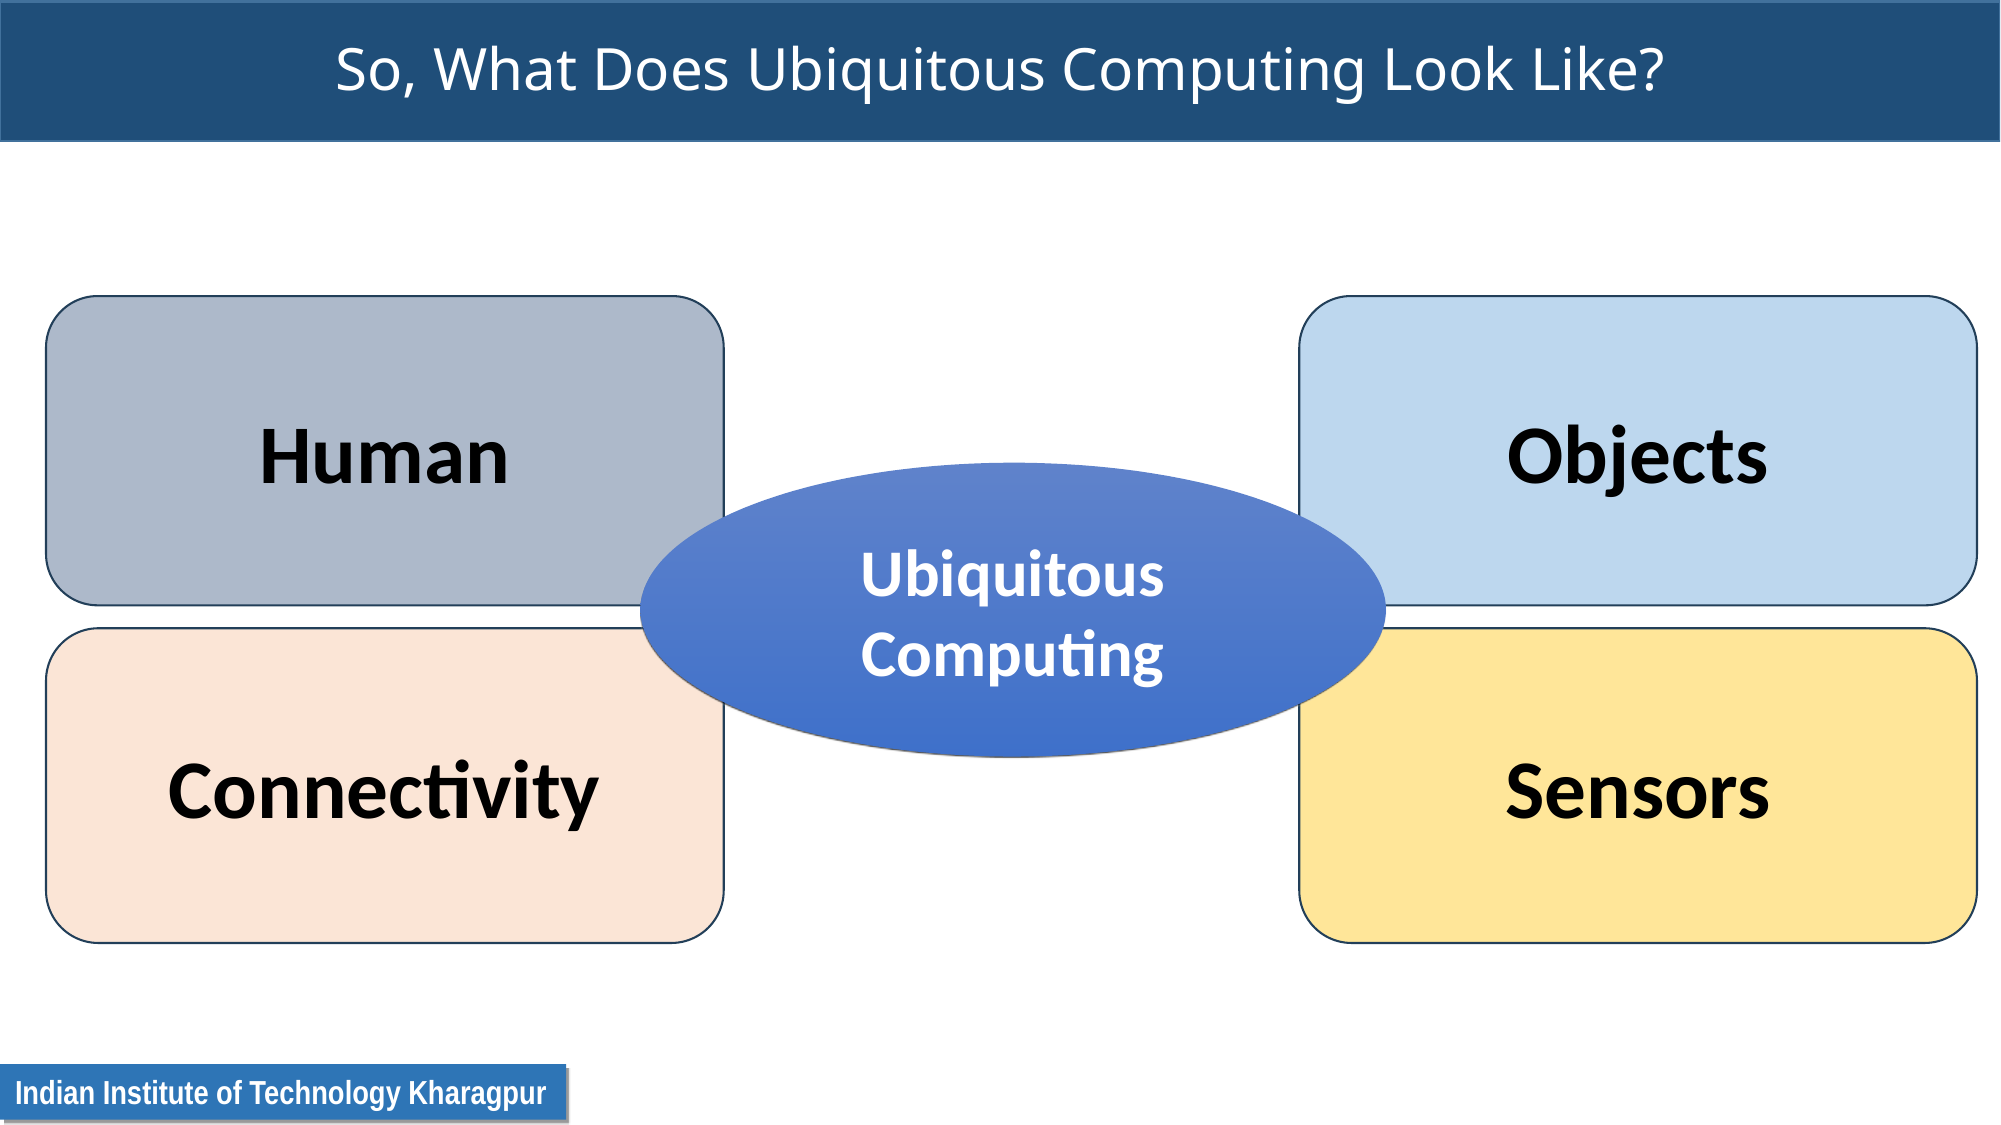

# So, What Does Ubiquitous Computing Look Like?
Human
Objects
Ubiquitous Computing
Connectivity
Sensors